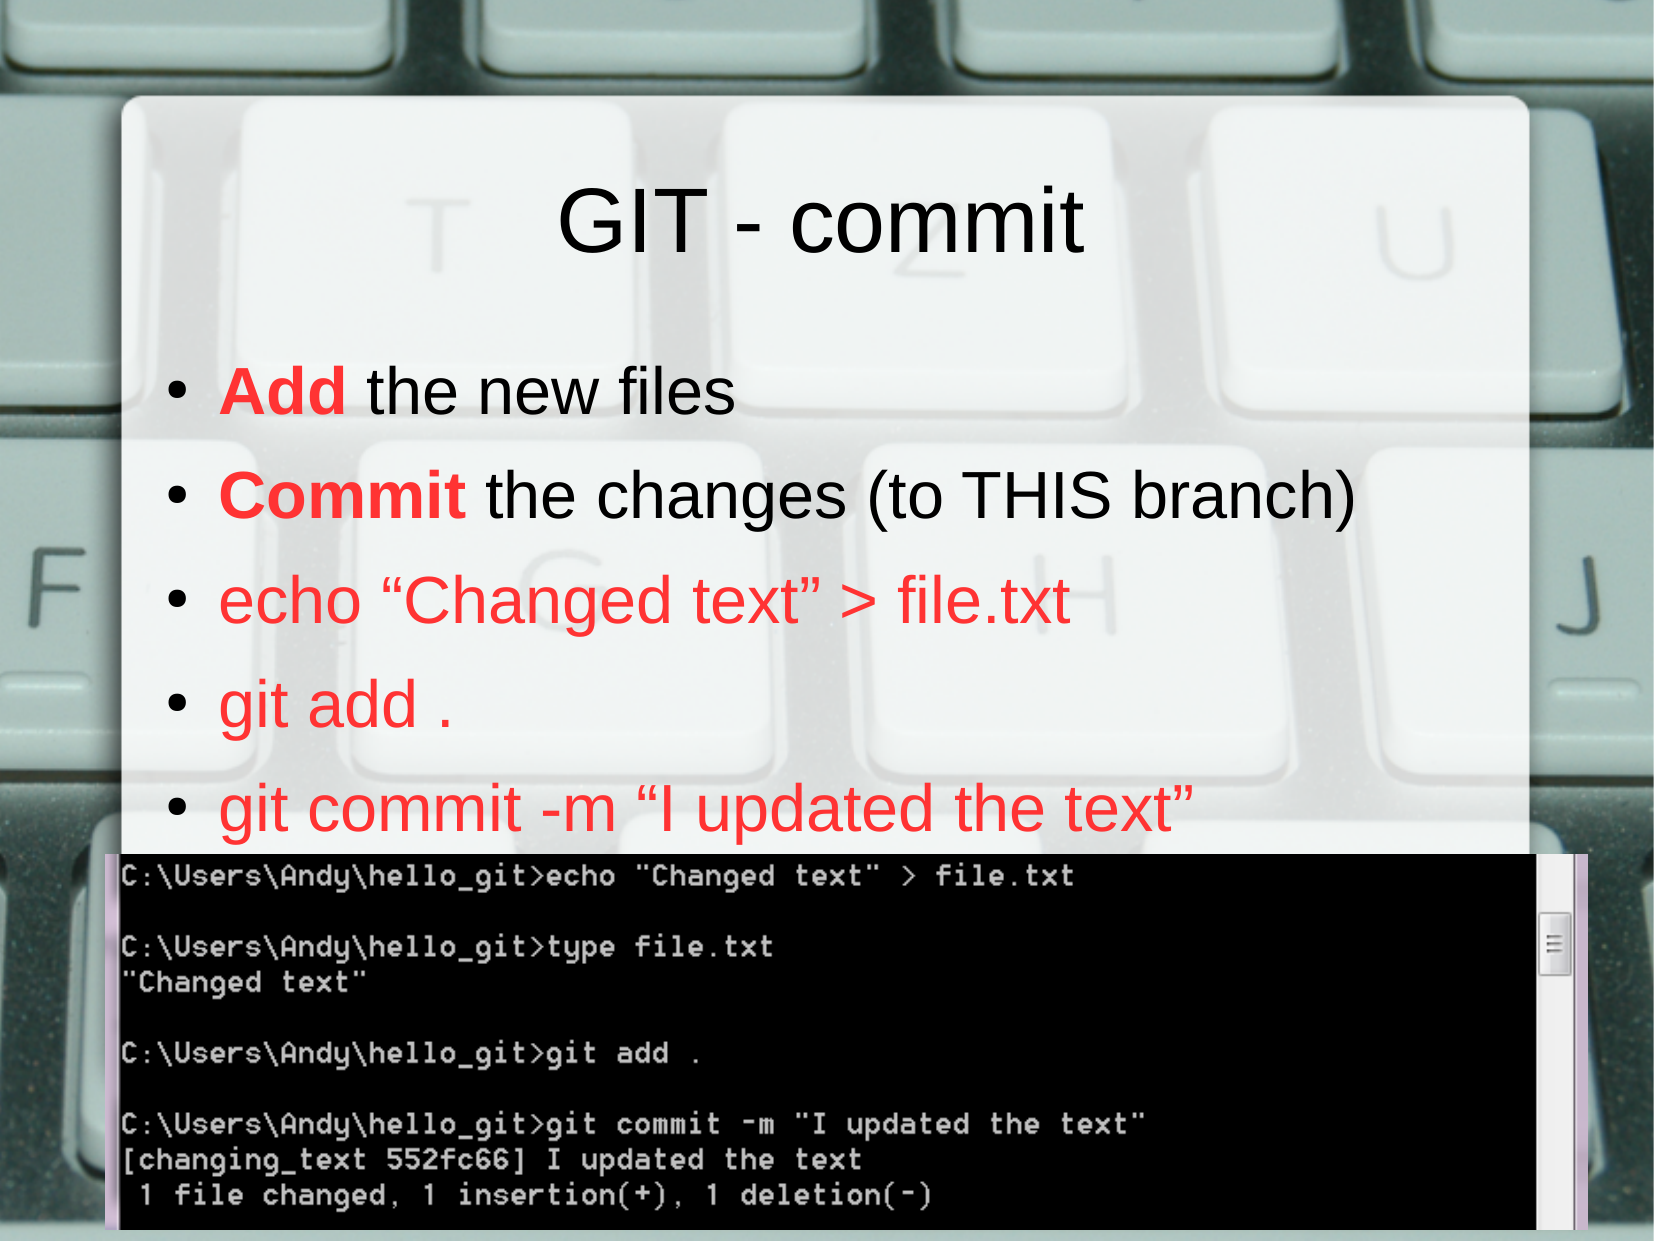

# GIT - commit
Add the new files
Commit the changes (to THIS branch)
echo “Changed text” > file.txt
git add .
git commit -m “I updated the text”